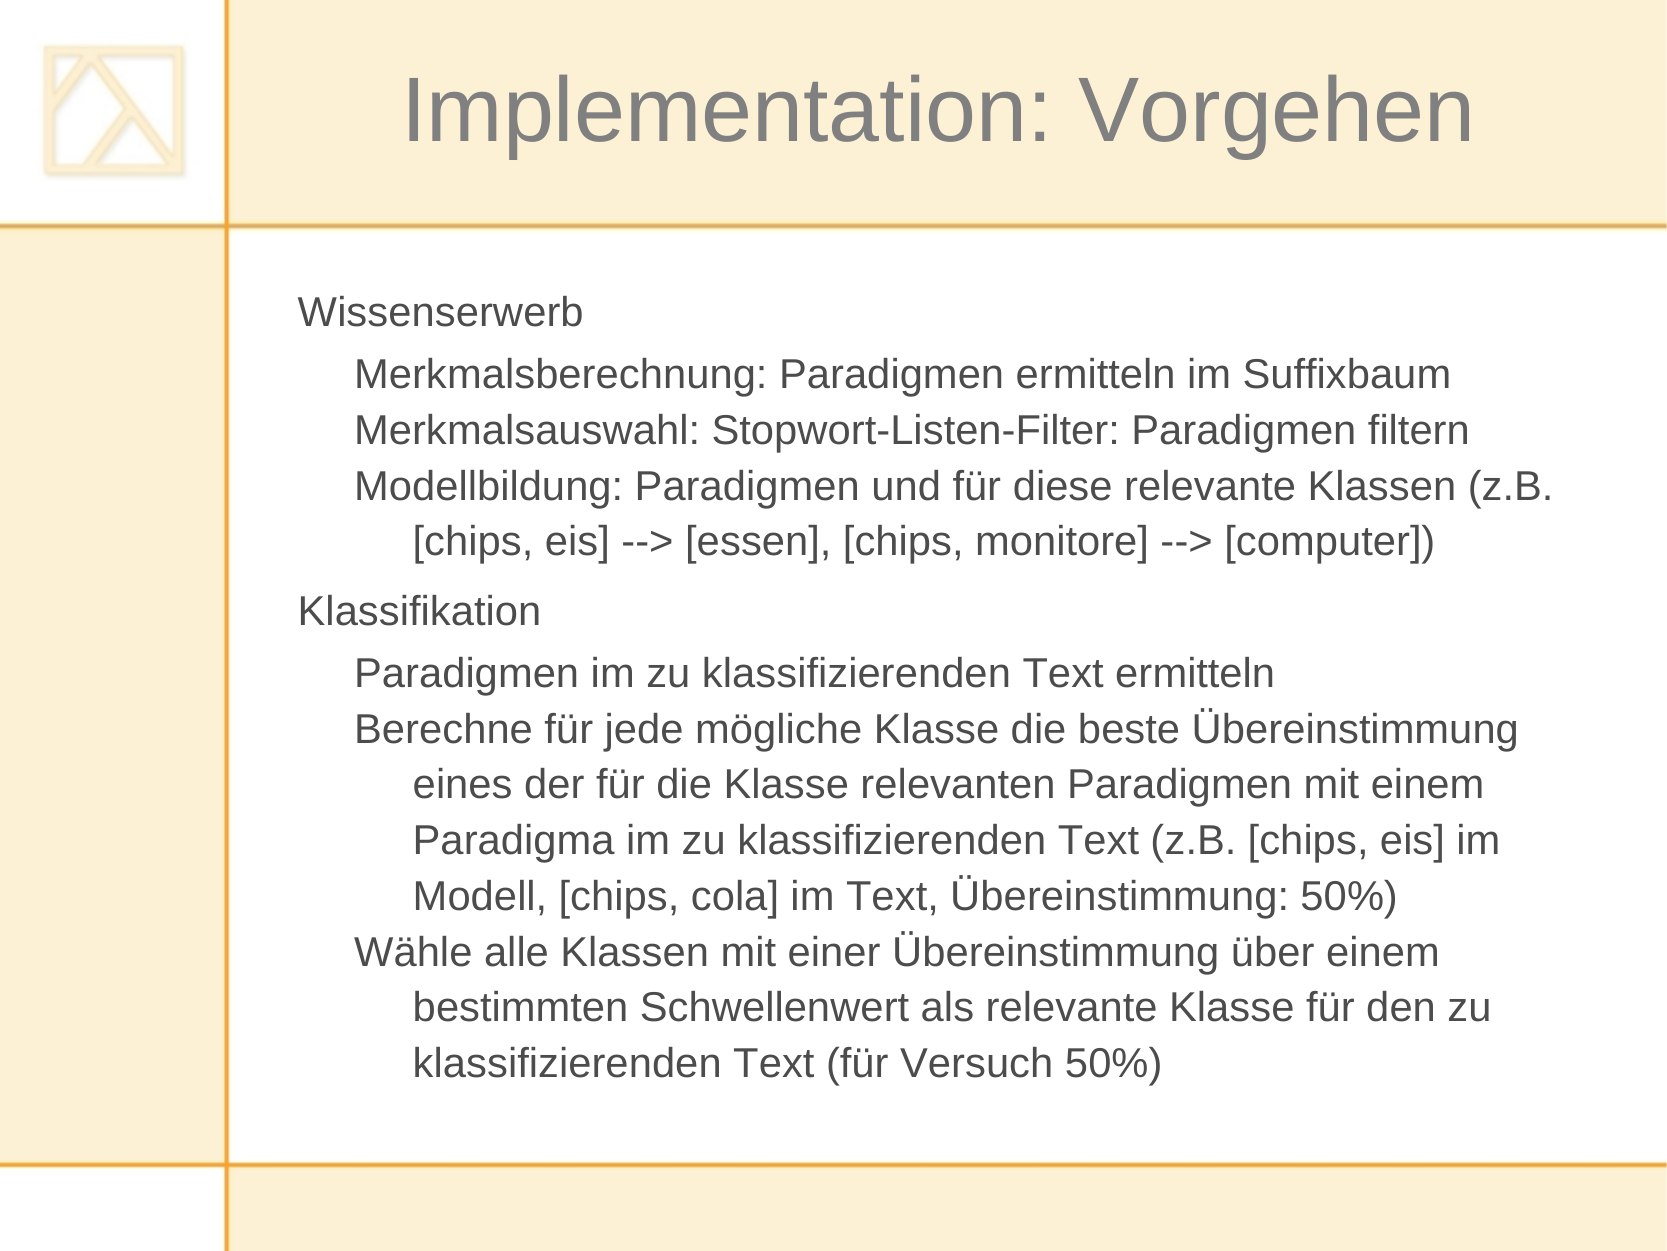

# Implementation: Vorgehen
Wissenserwerb
Merkmalsberechnung: Paradigmen ermitteln im Suffixbaum
Merkmalsauswahl: Stopwort-Listen-Filter: Paradigmen filtern
Modellbildung: Paradigmen und für diese relevante Klassen (z.B. [chips, eis] --> [essen], [chips, monitore] --> [computer])
Klassifikation
Paradigmen im zu klassifizierenden Text ermitteln
Berechne für jede mögliche Klasse die beste Übereinstimmung eines der für die Klasse relevanten Paradigmen mit einem Paradigma im zu klassifizierenden Text (z.B. [chips, eis] im Modell, [chips, cola] im Text, Übereinstimmung: 50%)
Wähle alle Klassen mit einer Übereinstimmung über einem bestimmten Schwellenwert als relevante Klasse für den zu klassifizierenden Text (für Versuch 50%)